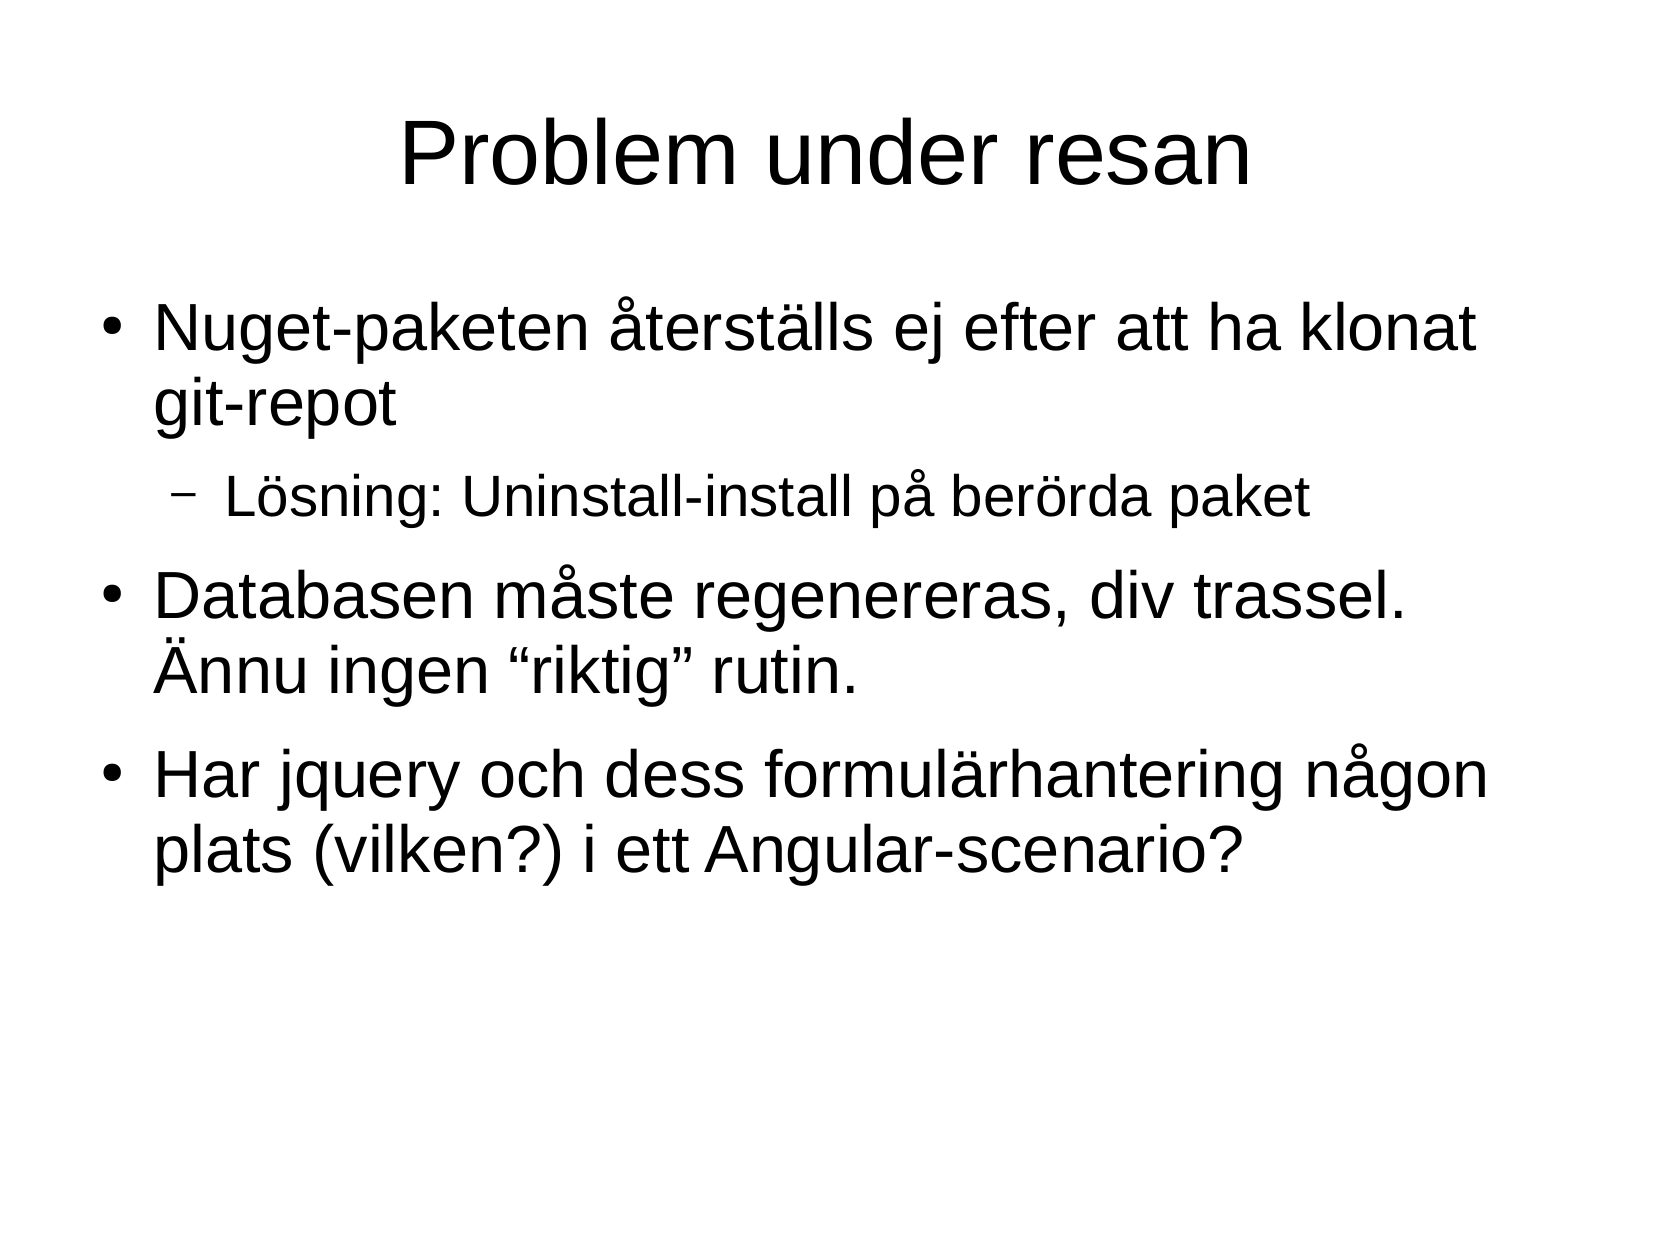

# Problem under resan
Nuget-paketen återställs ej efter att ha klonat git-repot
Lösning: Uninstall-install på berörda paket
Databasen måste regenereras, div trassel. Ännu ingen “riktig” rutin.
Har jquery och dess formulärhantering någon plats (vilken?) i ett Angular-scenario?